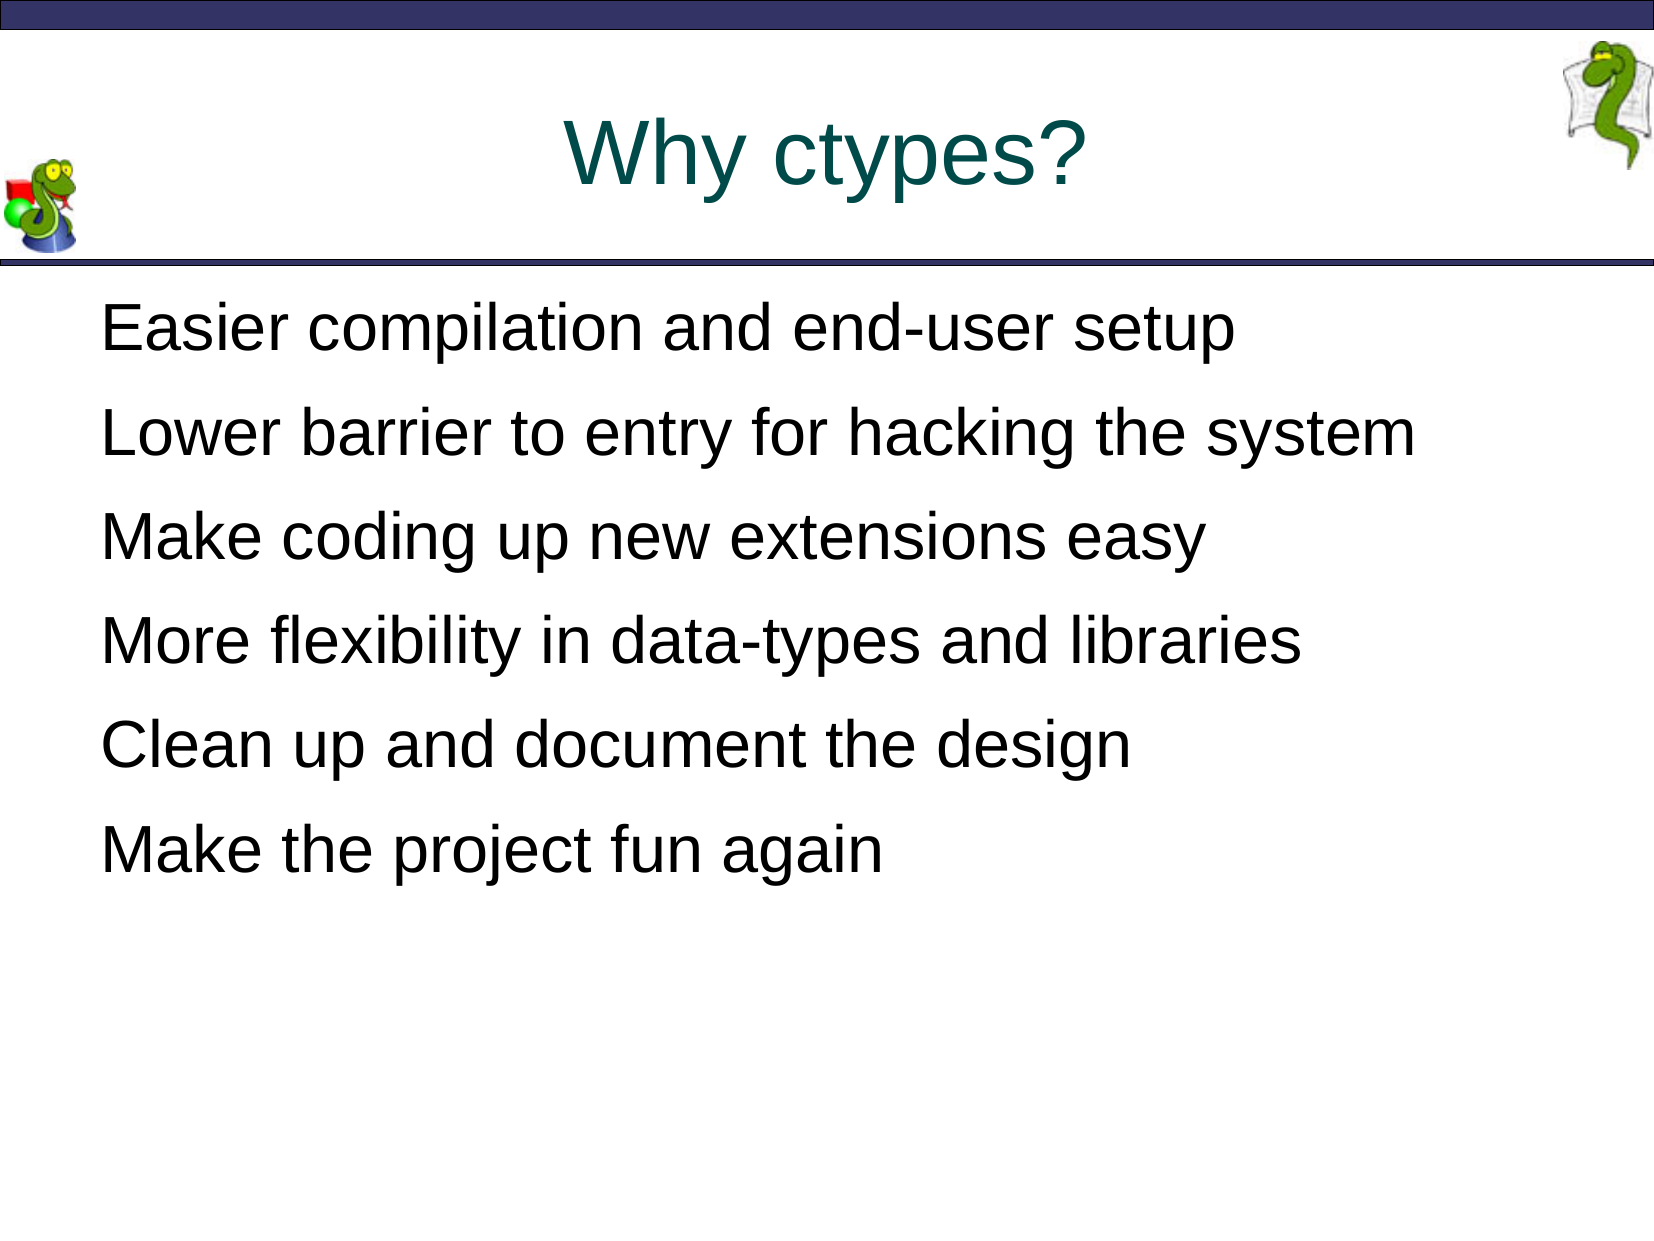

# Why ctypes?
Easier compilation and end-user setup
Lower barrier to entry for hacking the system
Make coding up new extensions easy
More flexibility in data-types and libraries
Clean up and document the design
Make the project fun again